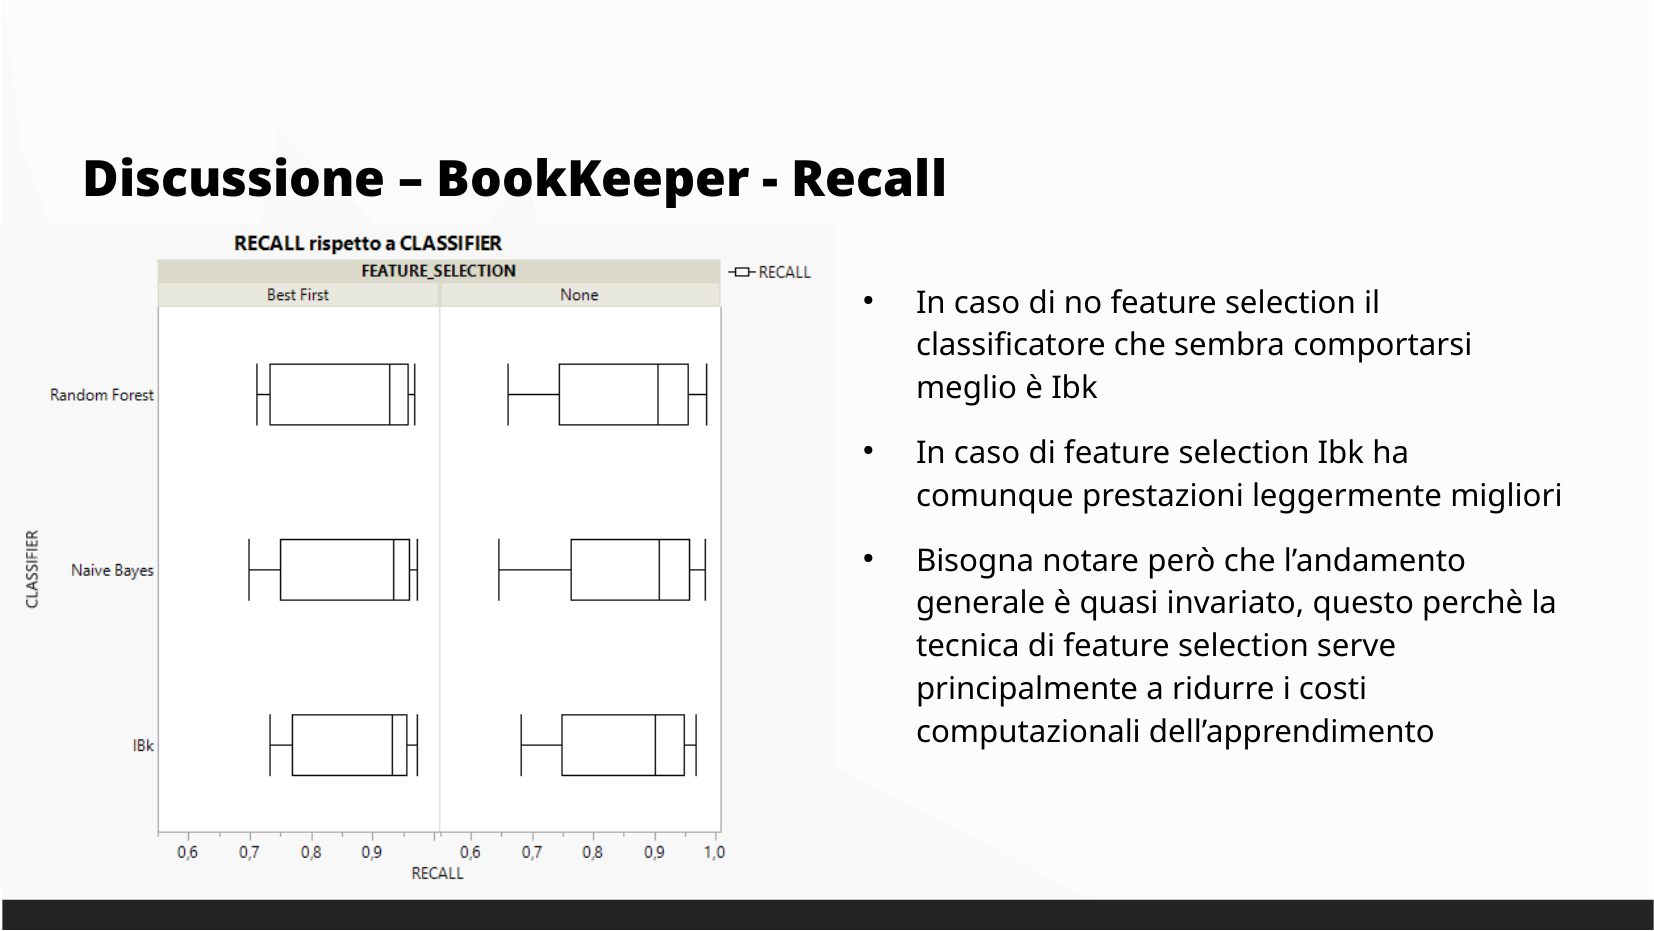

# Discussione – BookKeeper - Recall
In caso di no feature selection il classificatore che sembra comportarsi meglio è Ibk
In caso di feature selection Ibk ha comunque prestazioni leggermente migliori
Bisogna notare però che l’andamento generale è quasi invariato, questo perchè la tecnica di feature selection serve principalmente a ridurre i costi computazionali dell’apprendimento